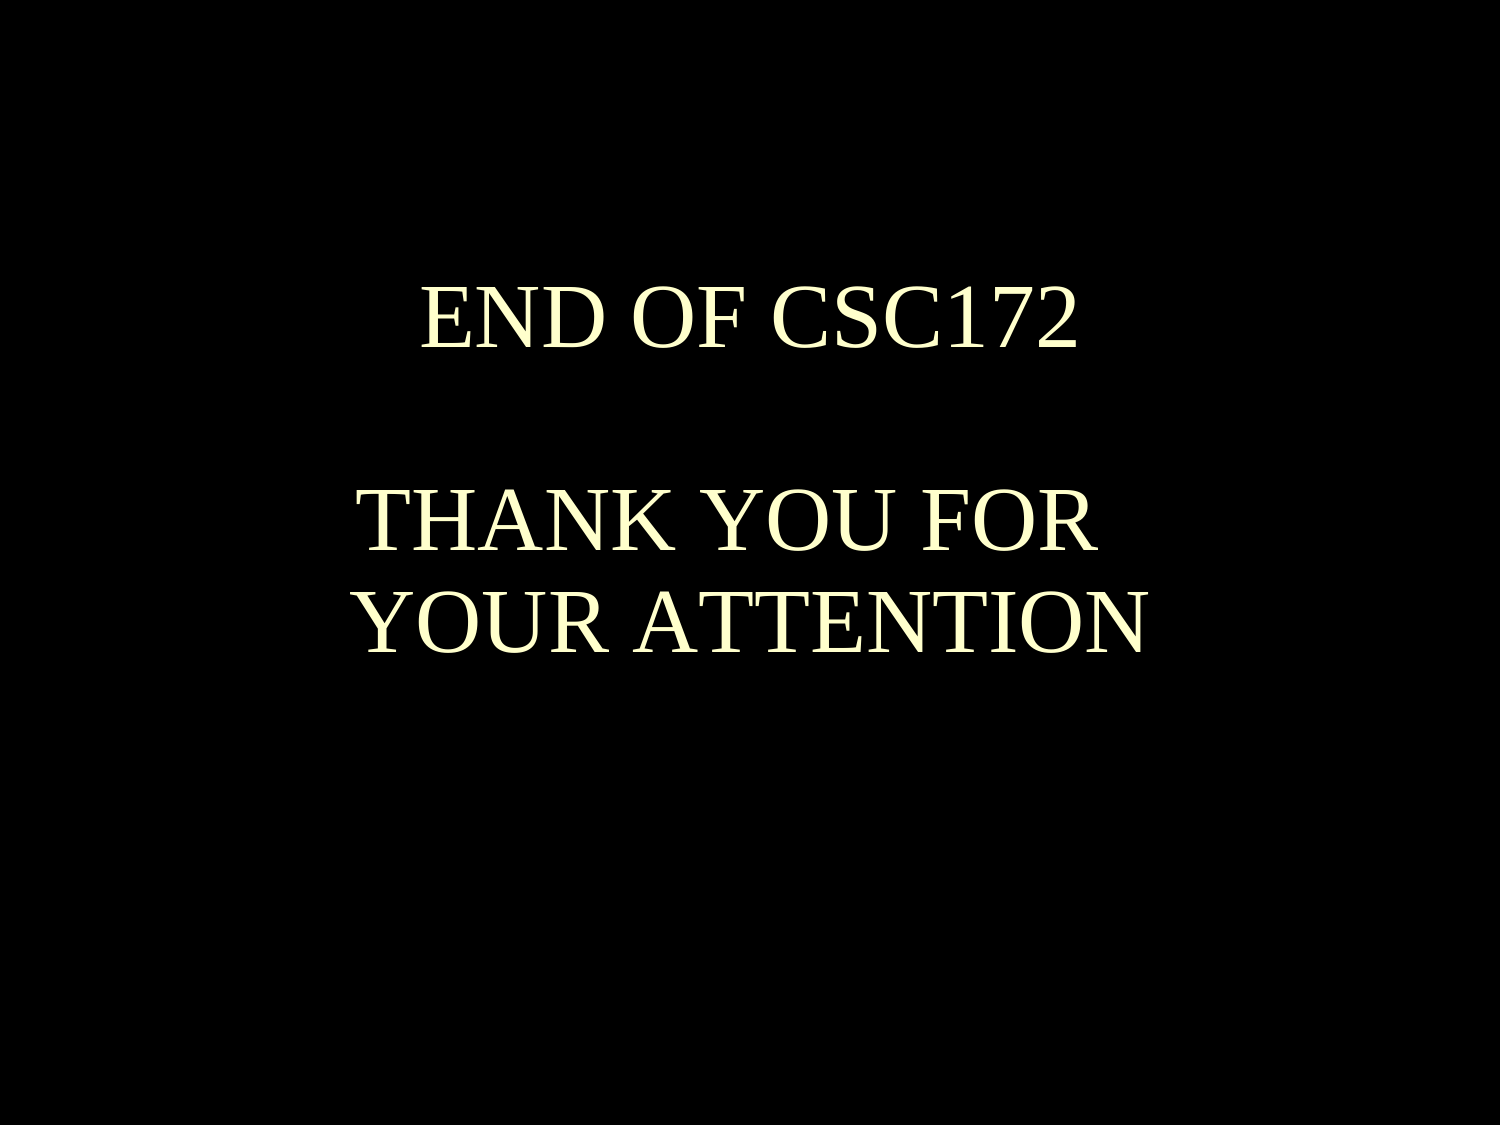

# END OF CSC172 THANK YOU FOR YOUR ATTENTION